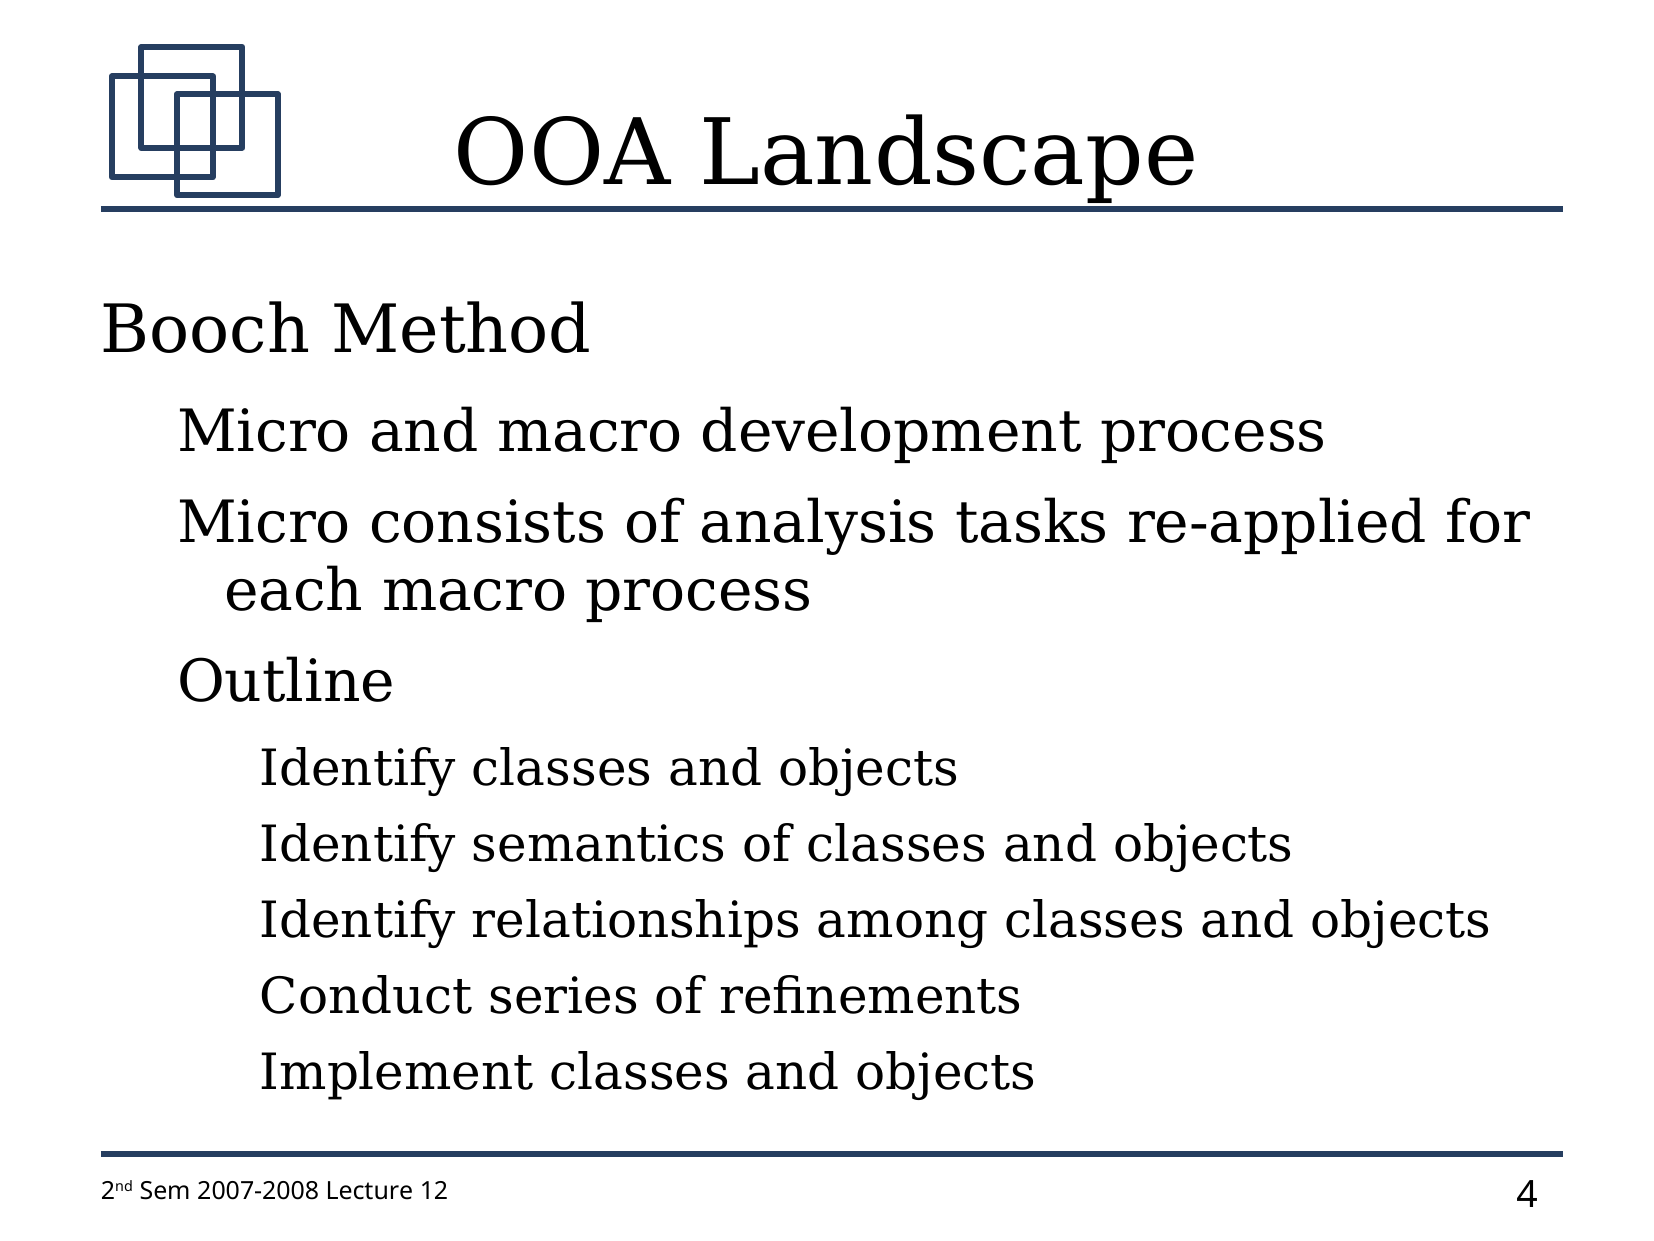

# OOA Landscape
Booch Method
Micro and macro development process
Micro consists of analysis tasks re-applied for each macro process
Outline
Identify classes and objects
Identify semantics of classes and objects
Identify relationships among classes and objects
Conduct series of refinements
Implement classes and objects